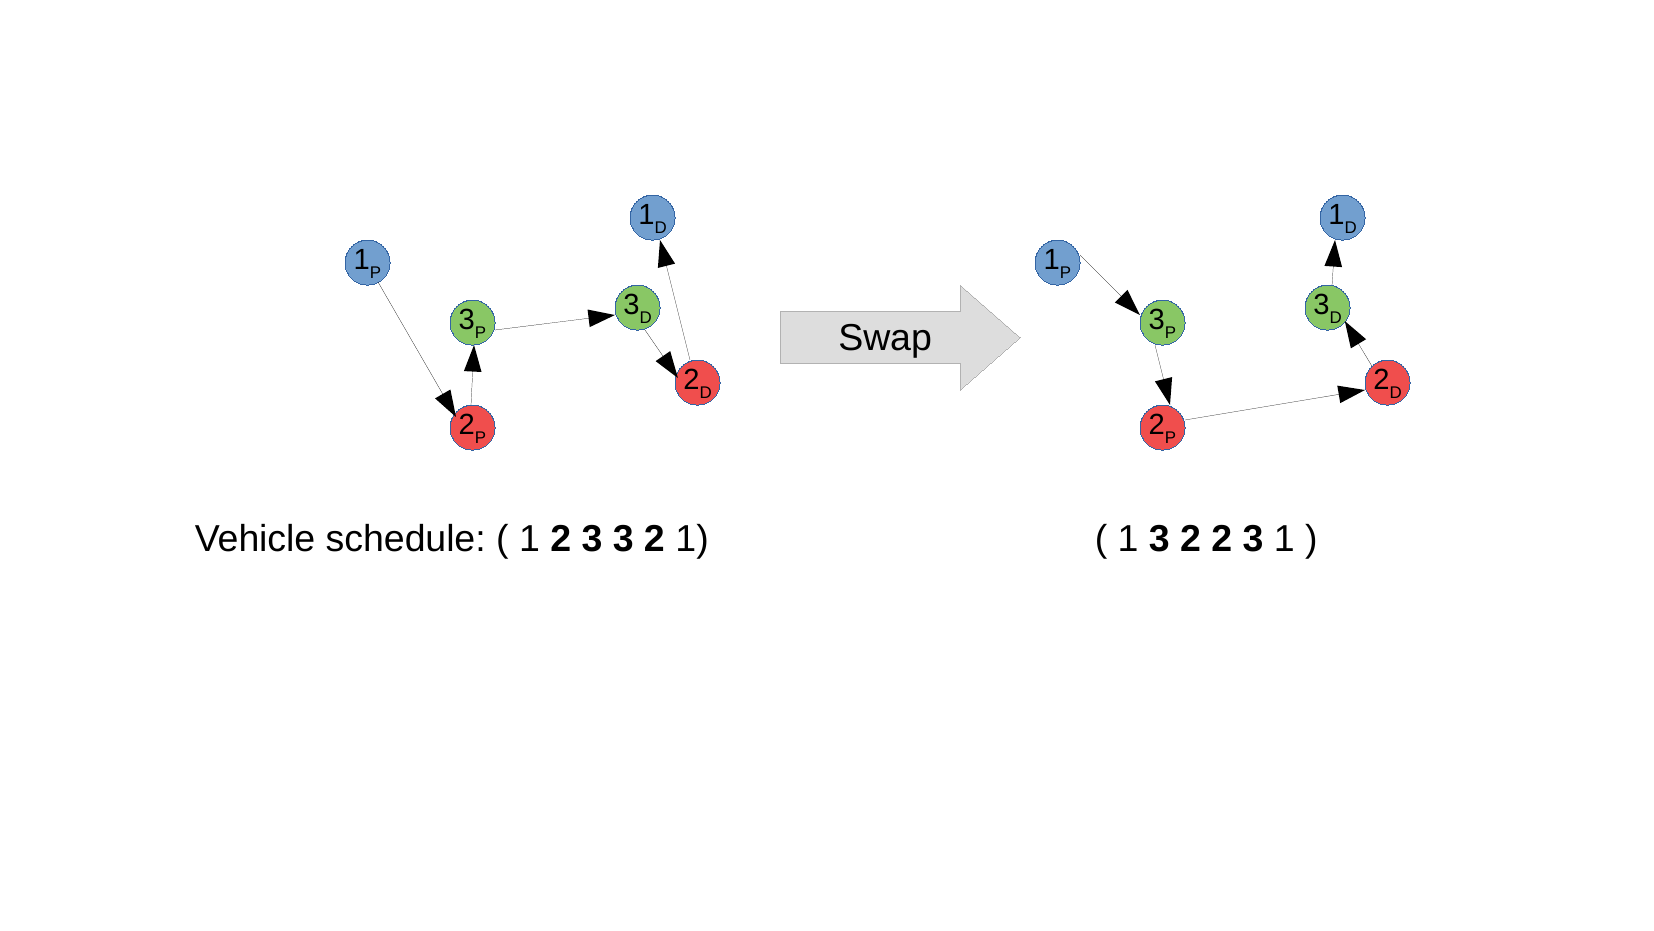

1D
1D
1P
1P
3D
3D
Swap
3P
3P
2D
2D
2P
2P
Vehicle schedule: ( 1 2 3 3 2 1)						( 1 3 2 2 3 1 )